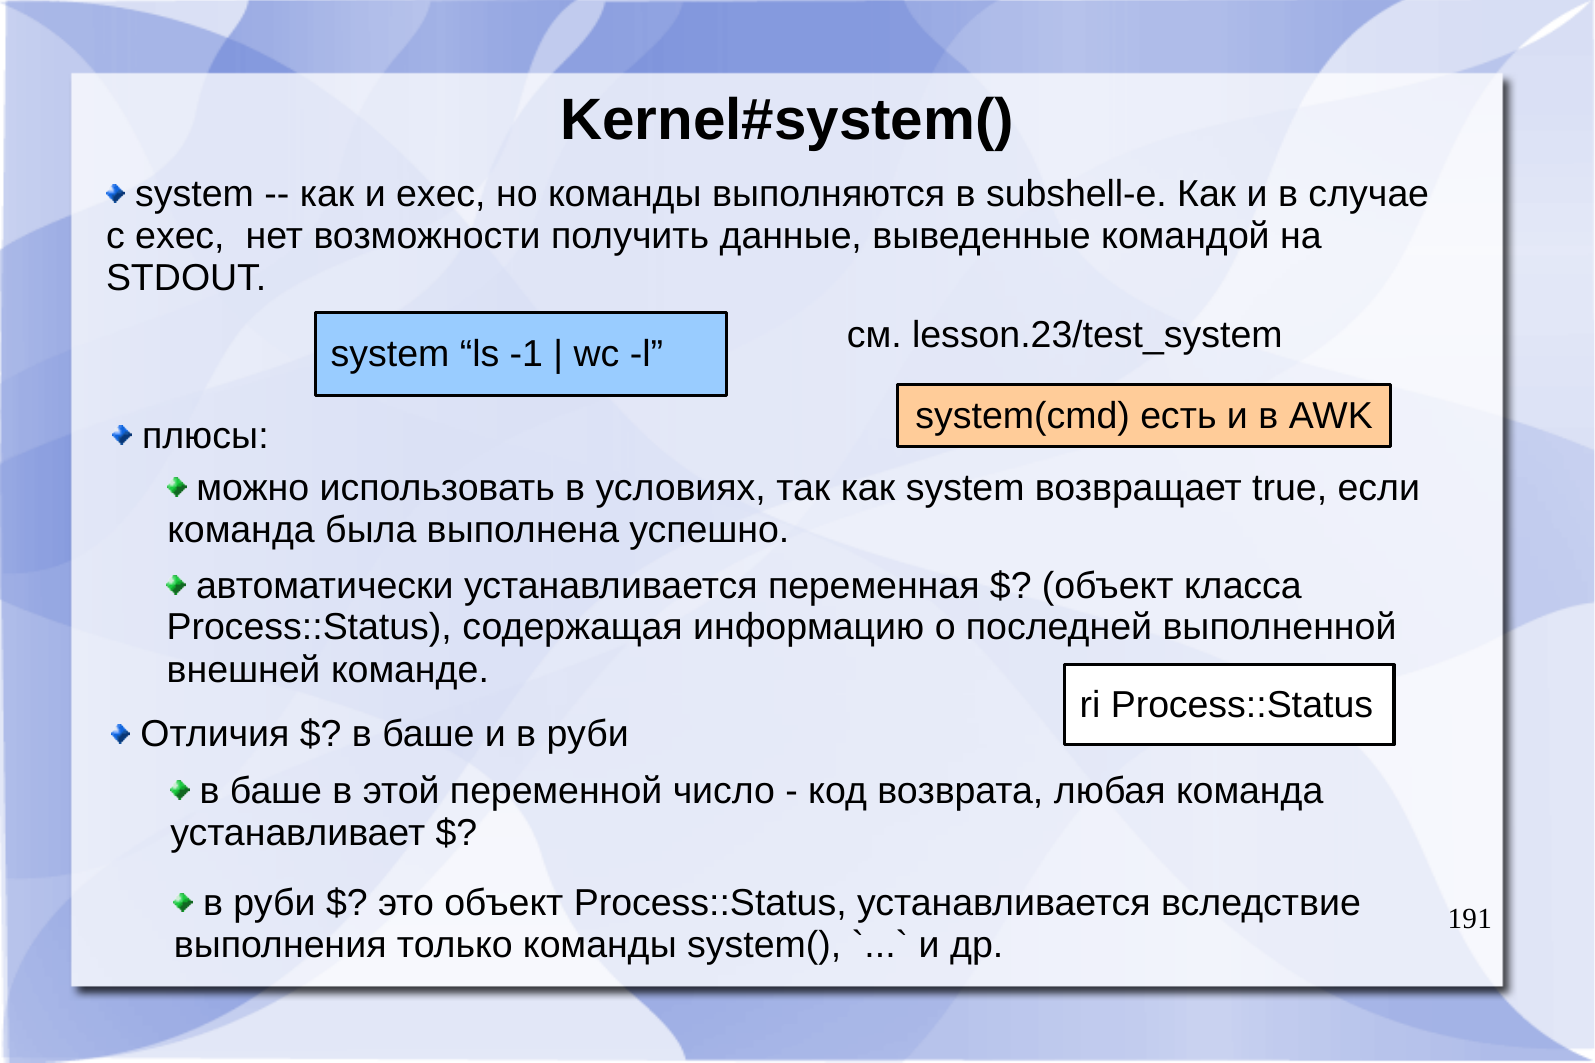

# Kernel#system()
 system -- как и exec, но команды выполняются в subshell-е. Как и в случае с exec, нет возможности получить данные, выведенные командой на STDOUT.
см. lesson.23/test_system
system “ls -1 | wc -l”
system(cmd) есть и в AWK
 плюсы:
 можно использовать в условиях, так как system возвращает true, если команда была выполнена успешно.
 автоматически устанавливается переменная $? (объект класса Process::Status), содержащая информацию о последней выполненной внешней команде.
ri Process::Status
 Отличия $? в баше и в руби
 в баше в этой переменной число - код возврата, любая команда устанавливает $?
 в руби $? это объект Process::Status, устанавливается вследствие выполнения только команды system(), `...` и др.
191